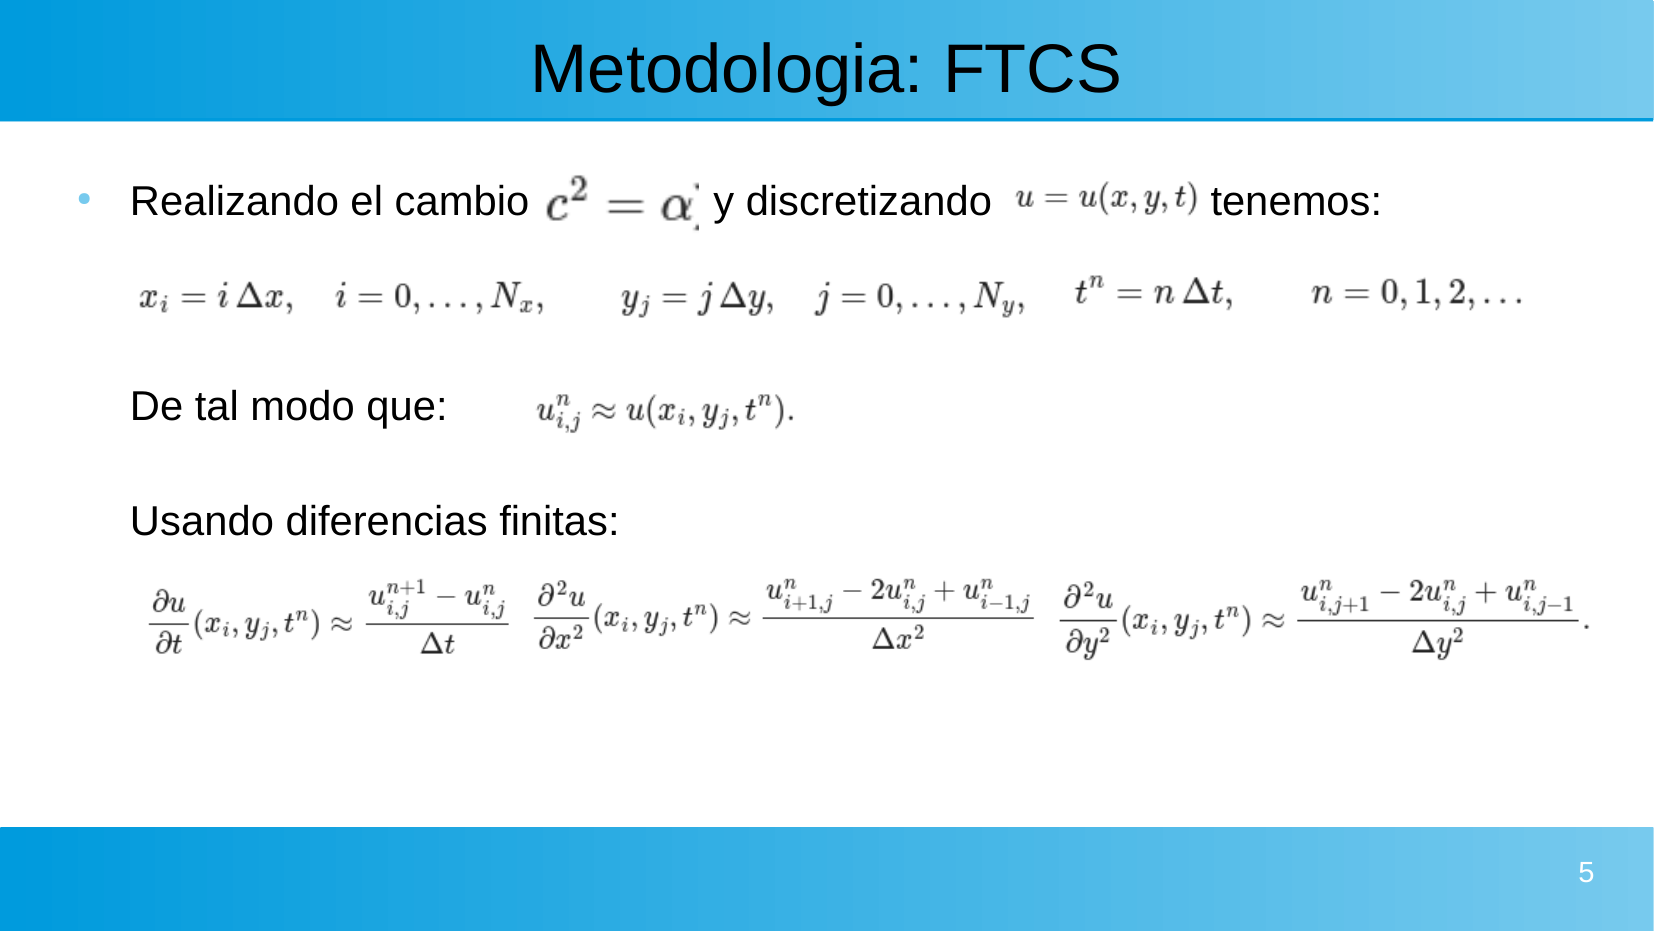

# Metodologia: FTCS
Realizando el cambio y discretizando tenemos:
De tal modo que:
Usando diferencias finitas:
5